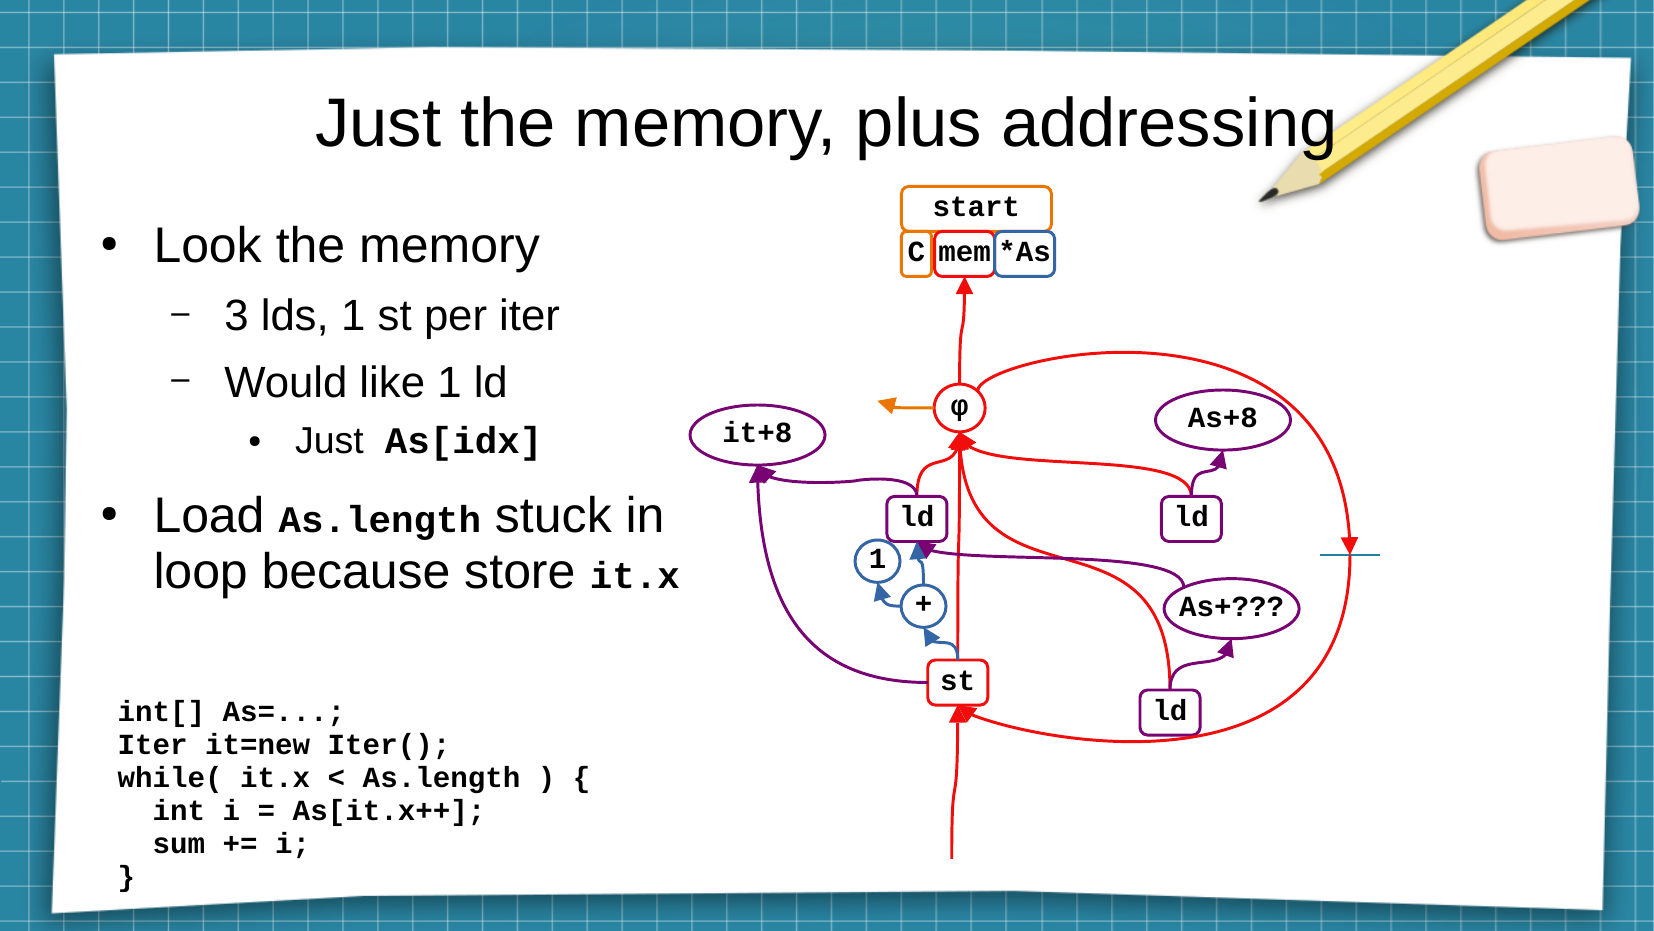

# Just the memory, plus addressing
start
Look the memory
3 lds, 1 st per iter
Would like 1 ld
Just As[idx]
Load As.length stuck in loop because store it.x
C
mem
*As
φ
As+8
it+8
ld
ld
1
As+???
+
st
int[] As=...;
Iter it=new Iter();
while( it.x < As.length ) {
 int i = As[it.x++];
 sum += i;
}
ld